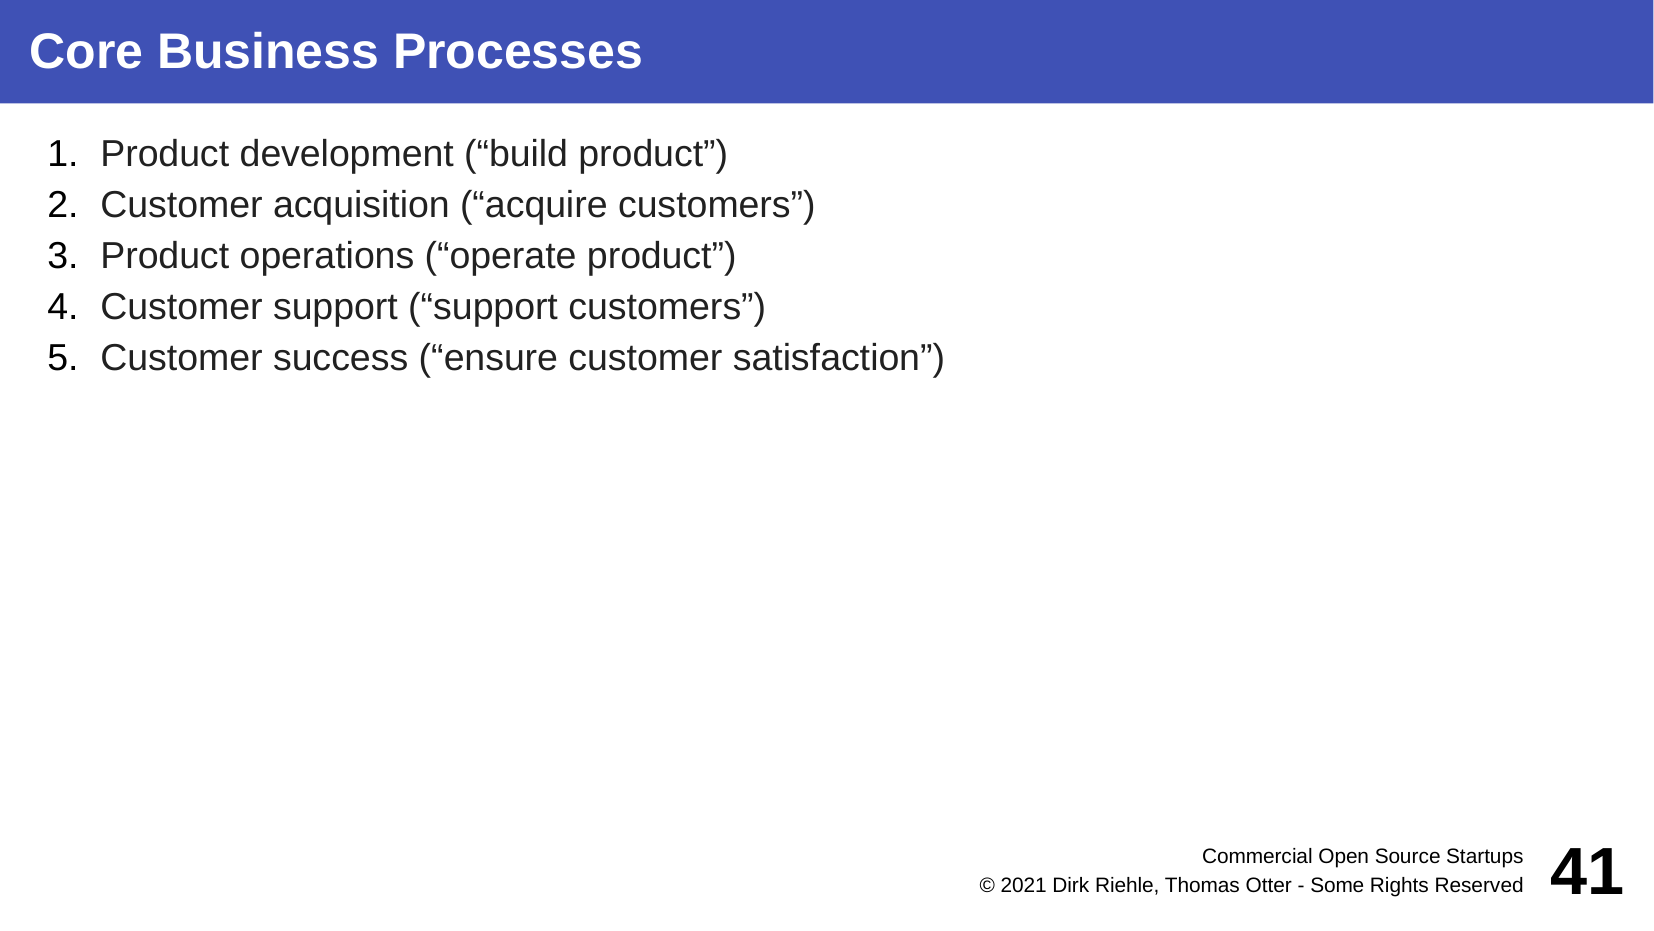

# Core Business Processes
Product development (“build product”)
Customer acquisition (“acquire customers”)
Product operations (“operate product”)
Customer support (“support customers”)
Customer success (“ensure customer satisfaction”)
Commercial Open Source Startups
41
© 2021 Dirk Riehle, Thomas Otter - Some Rights Reserved